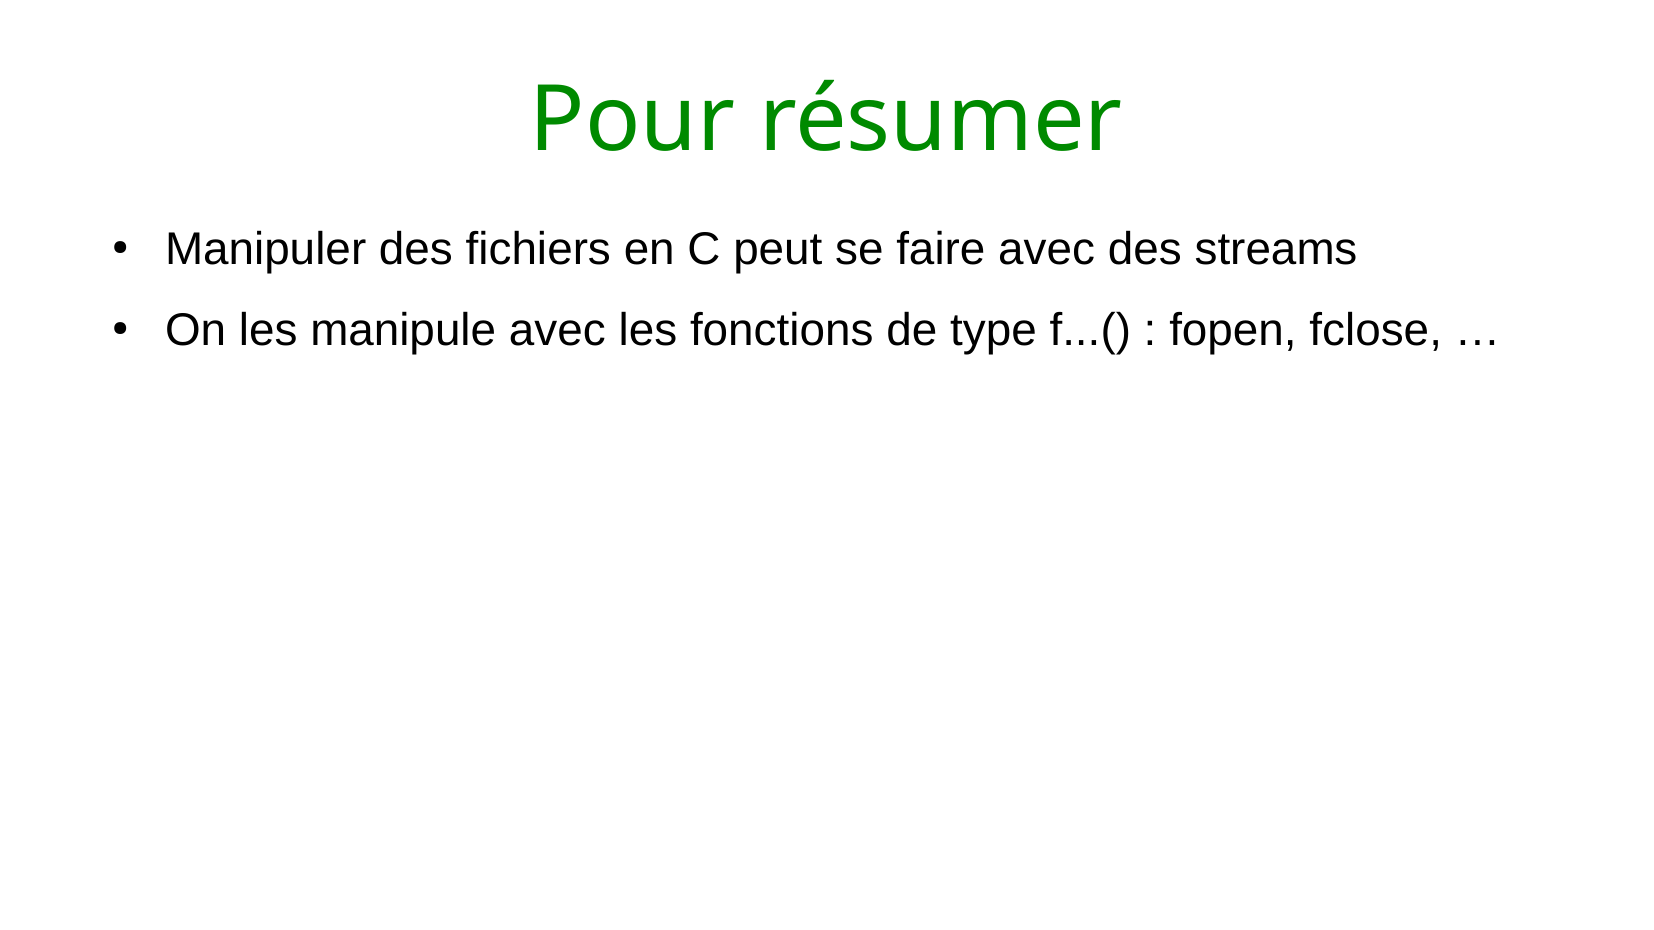

# Pour résumer
Manipuler des fichiers en C peut se faire avec des streams
On les manipule avec les fonctions de type f...() : fopen, fclose, …